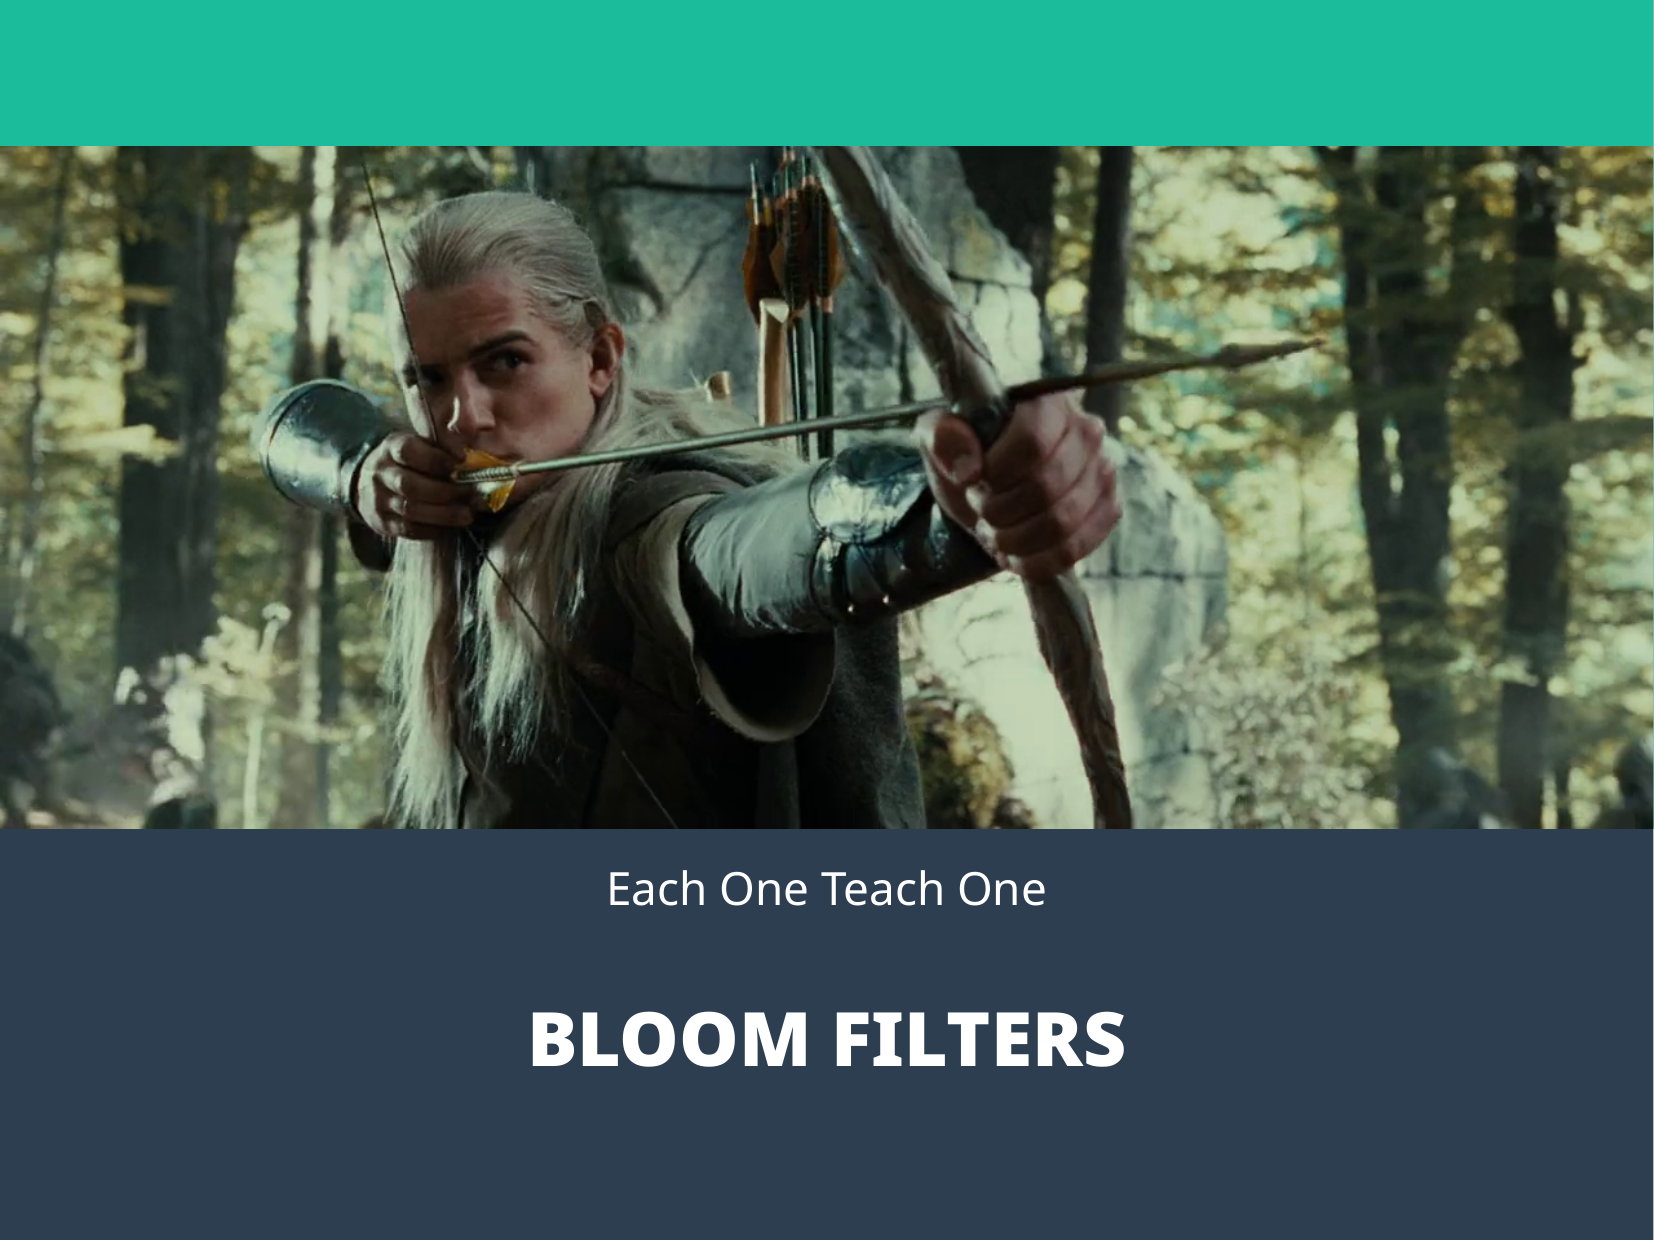

Each One Teach One
# BLOOM FILTERS